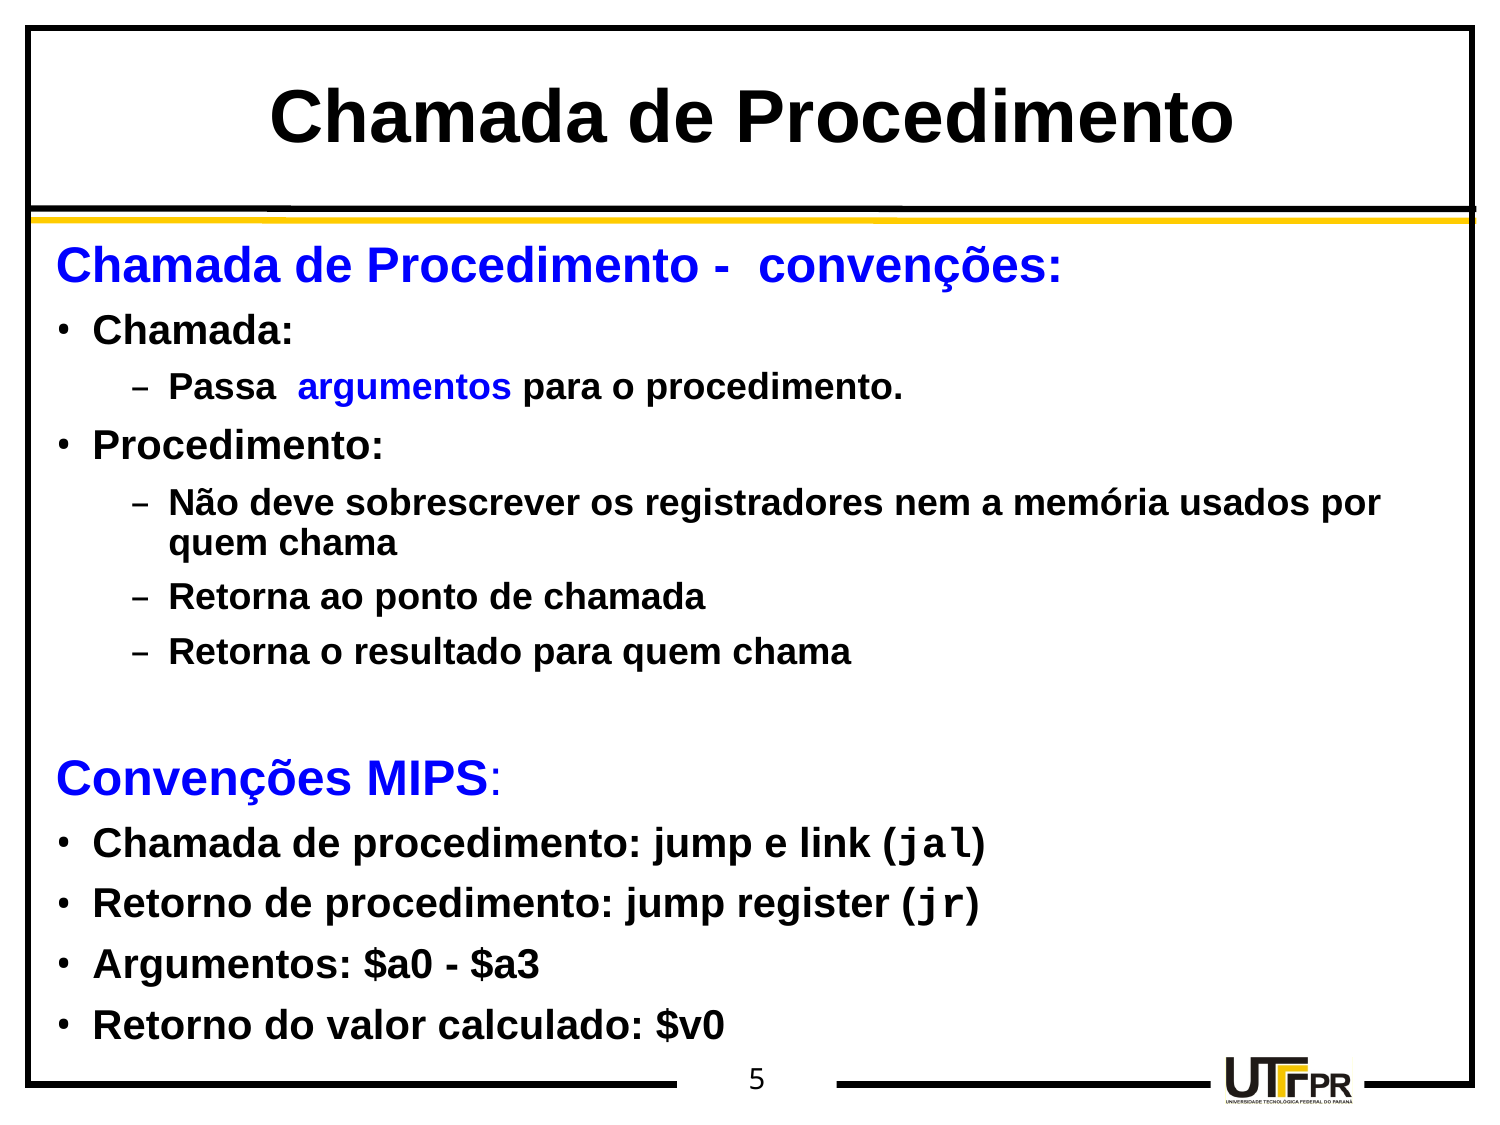

Chamada de Procedimento
# Chamada de Procedimento - convenções:
Chamada:
Passa argumentos para o procedimento.
Procedimento:
Não deve sobrescrever os registradores nem a memória usados por quem chama
Retorna ao ponto de chamada
Retorna o resultado para quem chama
Convenções MIPS:
Chamada de procedimento: jump e link (jal)
Retorno de procedimento: jump register (jr)
Argumentos: $a0 - $a3
Retorno do valor calculado: $v0